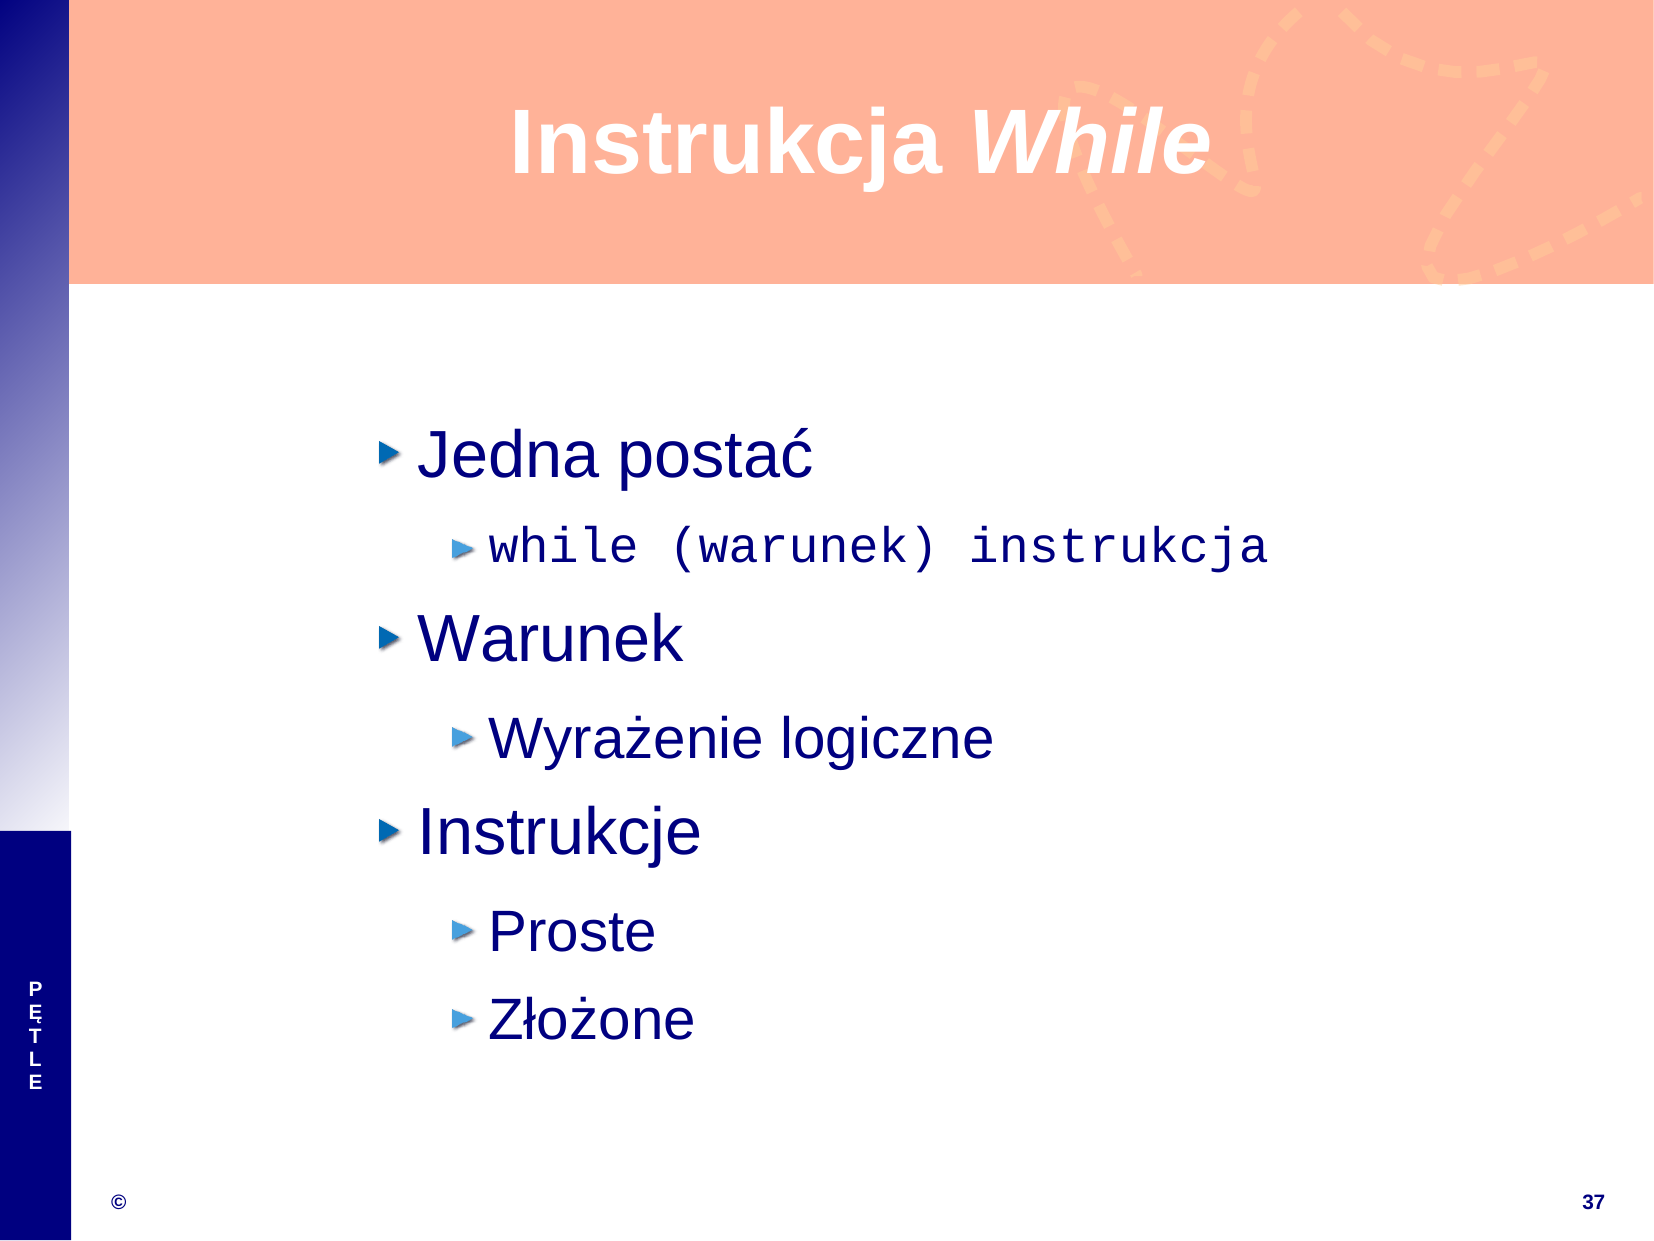

# Instrukcja While
Jedna postać
while (warunek) instrukcja
Warunek
Wyrażenie logiczne
Instrukcje
Proste
Złożone
P
Ę
T
L
E